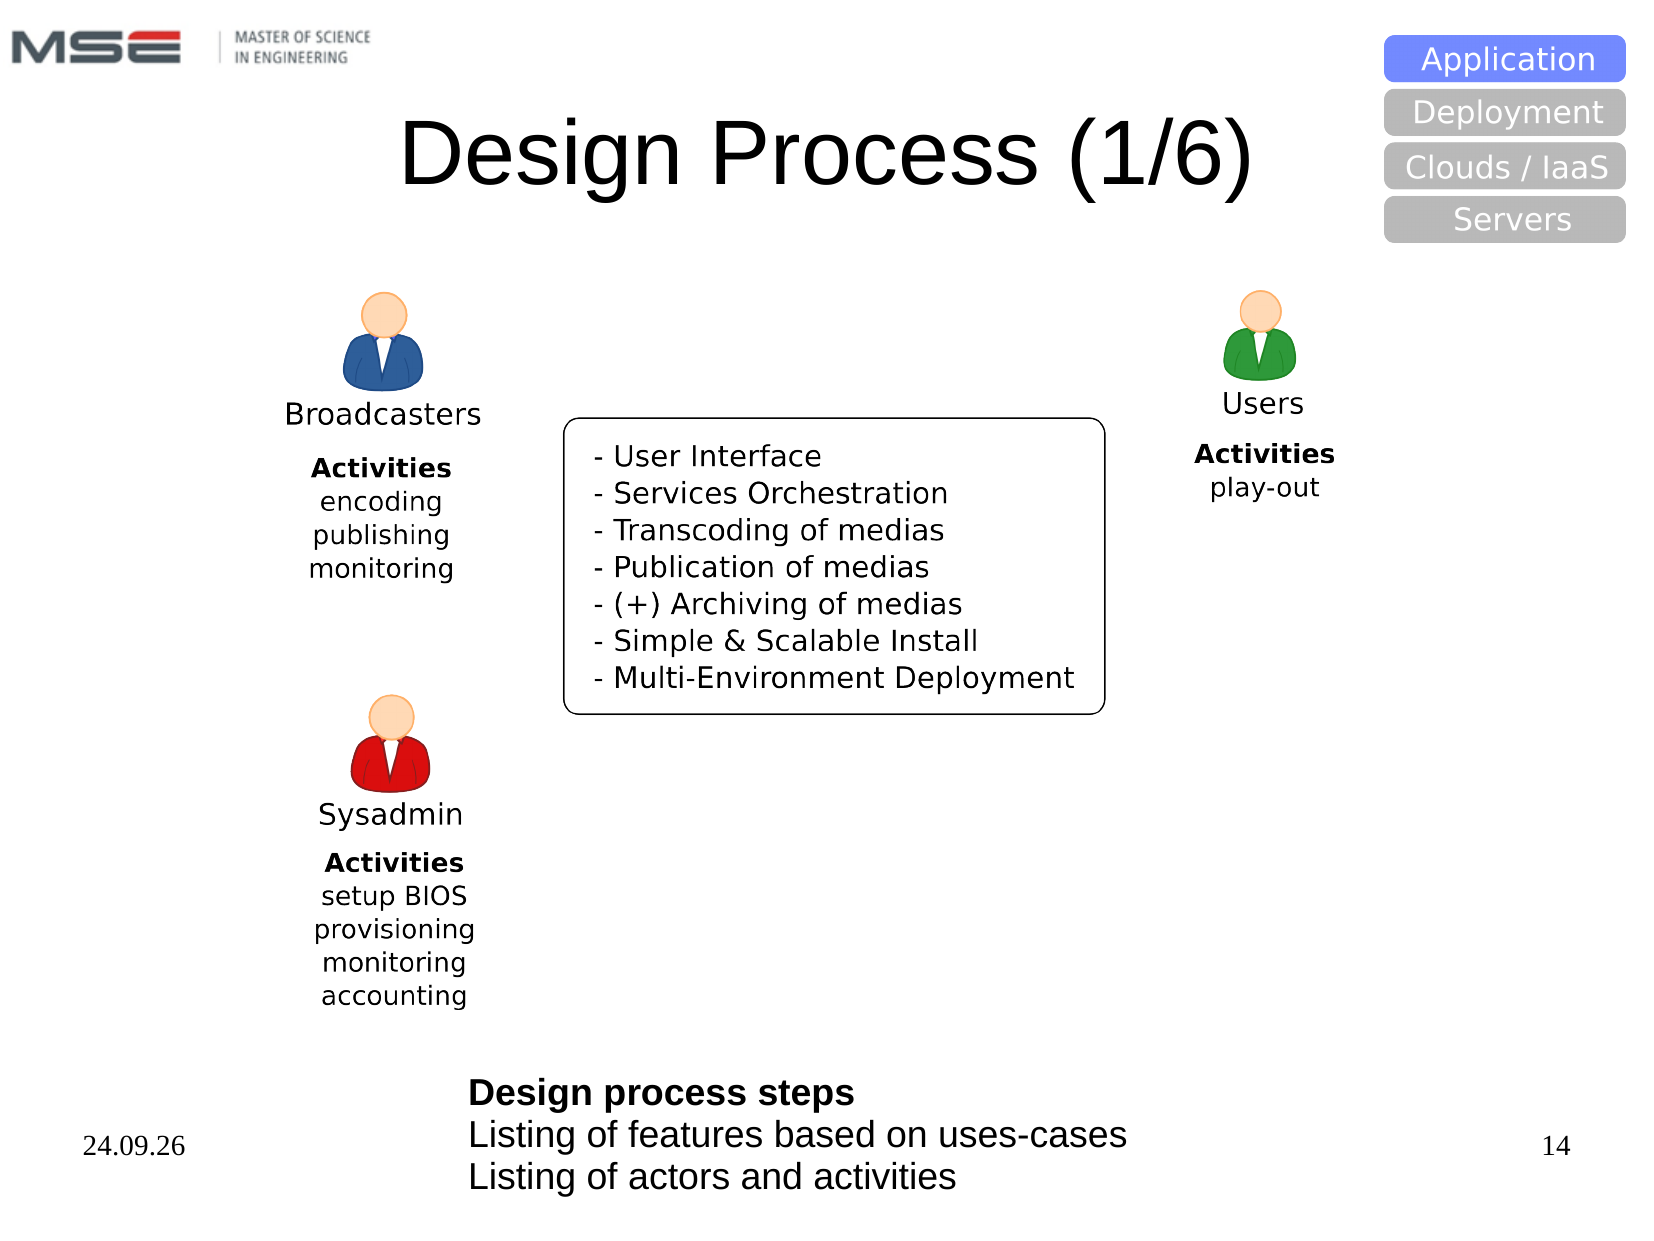

# Design Process (1/6)
Design process steps
Listing of features based on uses-cases
Listing of actors and activities
14